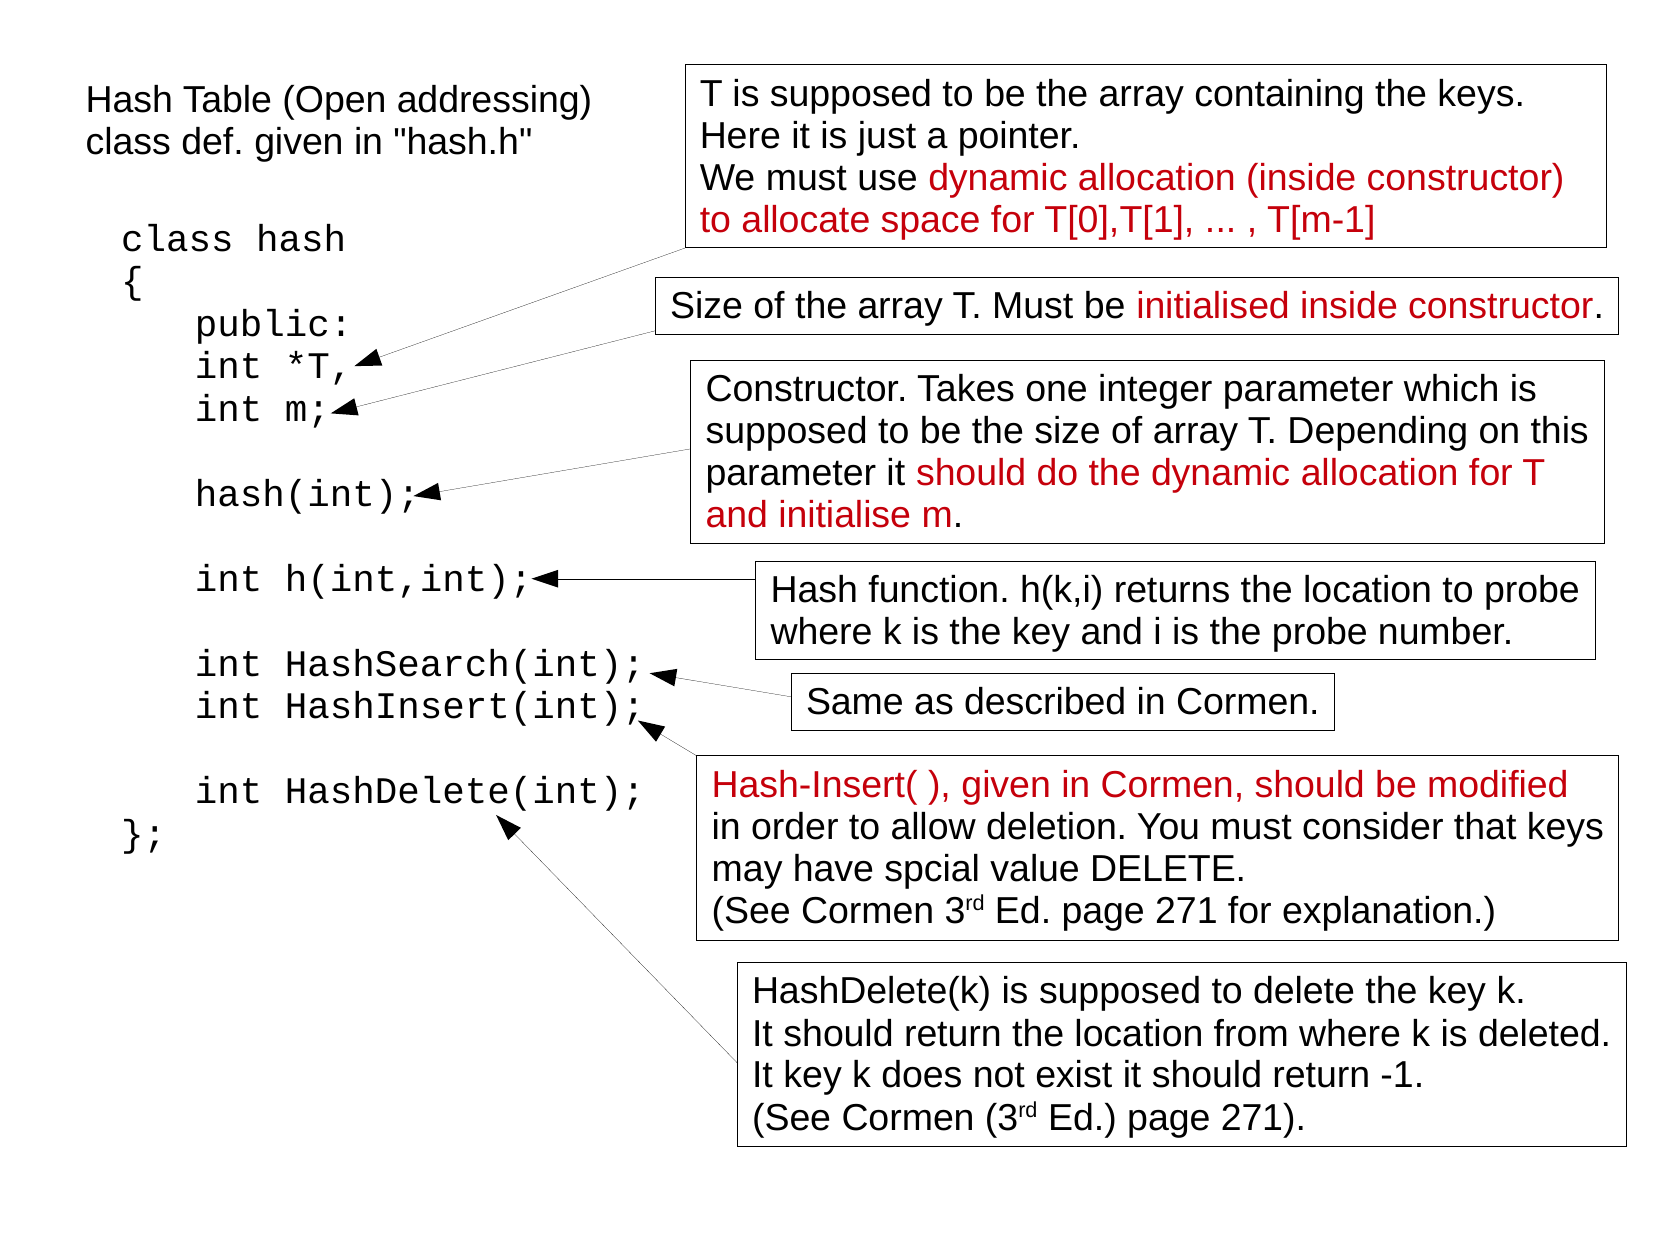

T is supposed to be the array containing the keys.
Here it is just a pointer.
We must use dynamic allocation (inside constructor)
to allocate space for T[0],T[1], ... , T[m-1]
Hash Table (Open addressing)
class def. given in "hash.h"
class hash
{
	public:
	int *T,
	int m;
	hash(int);
	int h(int,int);
	int HashSearch(int);
	int HashInsert(int);
	int HashDelete(int);
};
Size of the array T. Must be initialised inside constructor.
Constructor. Takes one integer parameter which is
supposed to be the size of array T. Depending on this
parameter it should do the dynamic allocation for T
and initialise m.
Hash function. h(k,i) returns the location to probe
where k is the key and i is the probe number.
Same as described in Cormen.
Hash-Insert( ), given in Cormen, should be modified
in order to allow deletion. You must consider that keys
may have spcial value DELETE.
(See Cormen 3rd Ed. page 271 for explanation.)
HashDelete(k) is supposed to delete the key k.
It should return the location from where k is deleted.
It key k does not exist it should return -1.
(See Cormen (3rd Ed.) page 271).